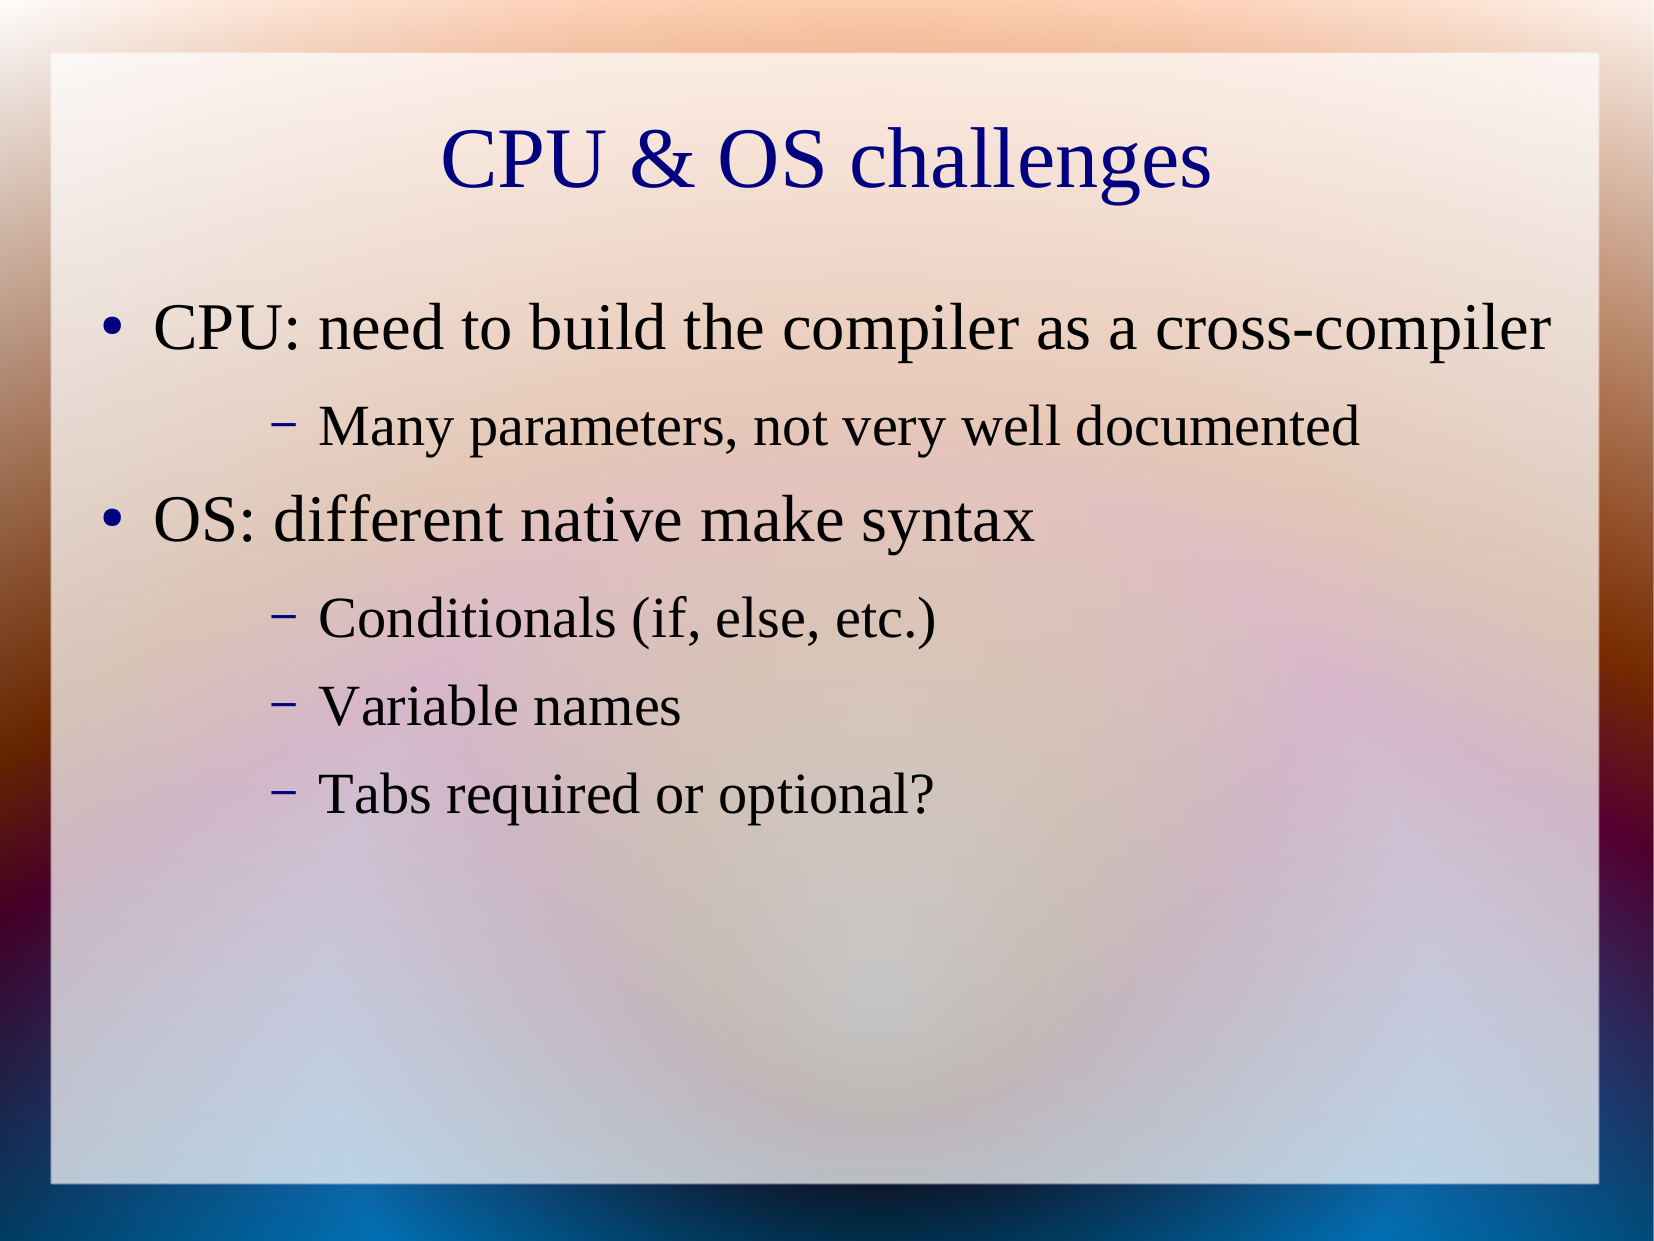

# CPU & OS challenges
CPU: need to build the compiler as a cross-compiler
Many parameters, not very well documented
OS: different native make syntax
Conditionals (if, else, etc.)
Variable names
Tabs required or optional?